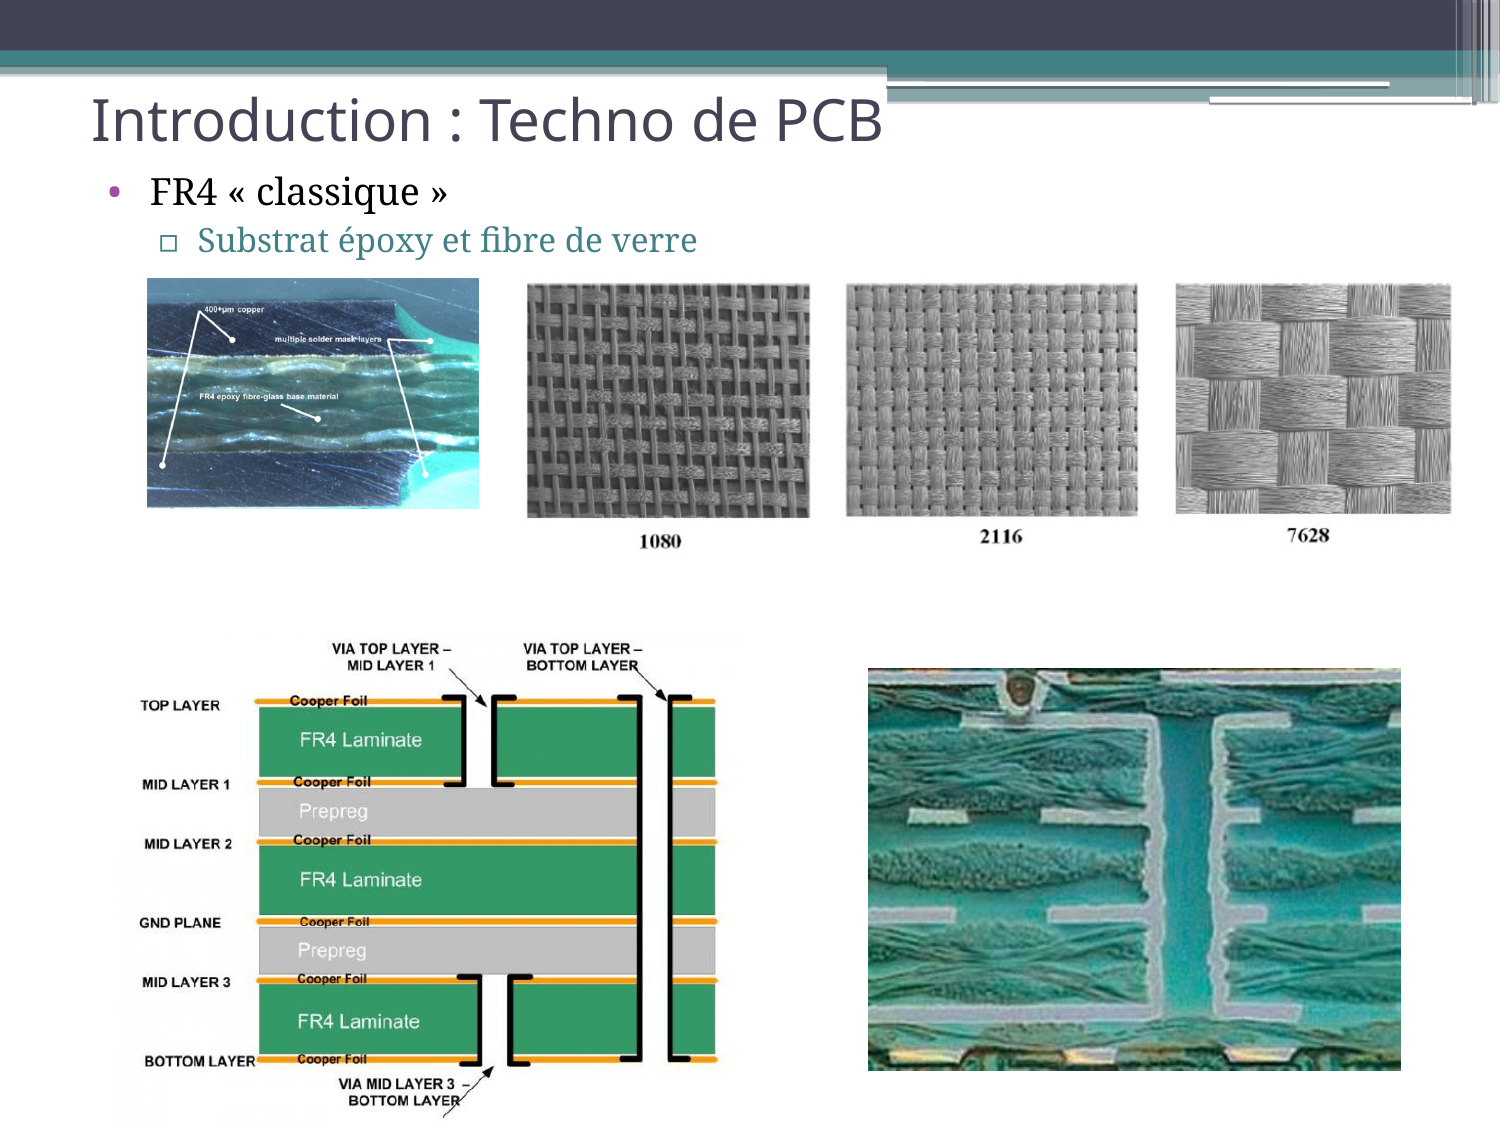

# Introduction : Techno de PCB
FR4 « classique »
Substrat époxy et fibre de verre
Laminé / pré-preg